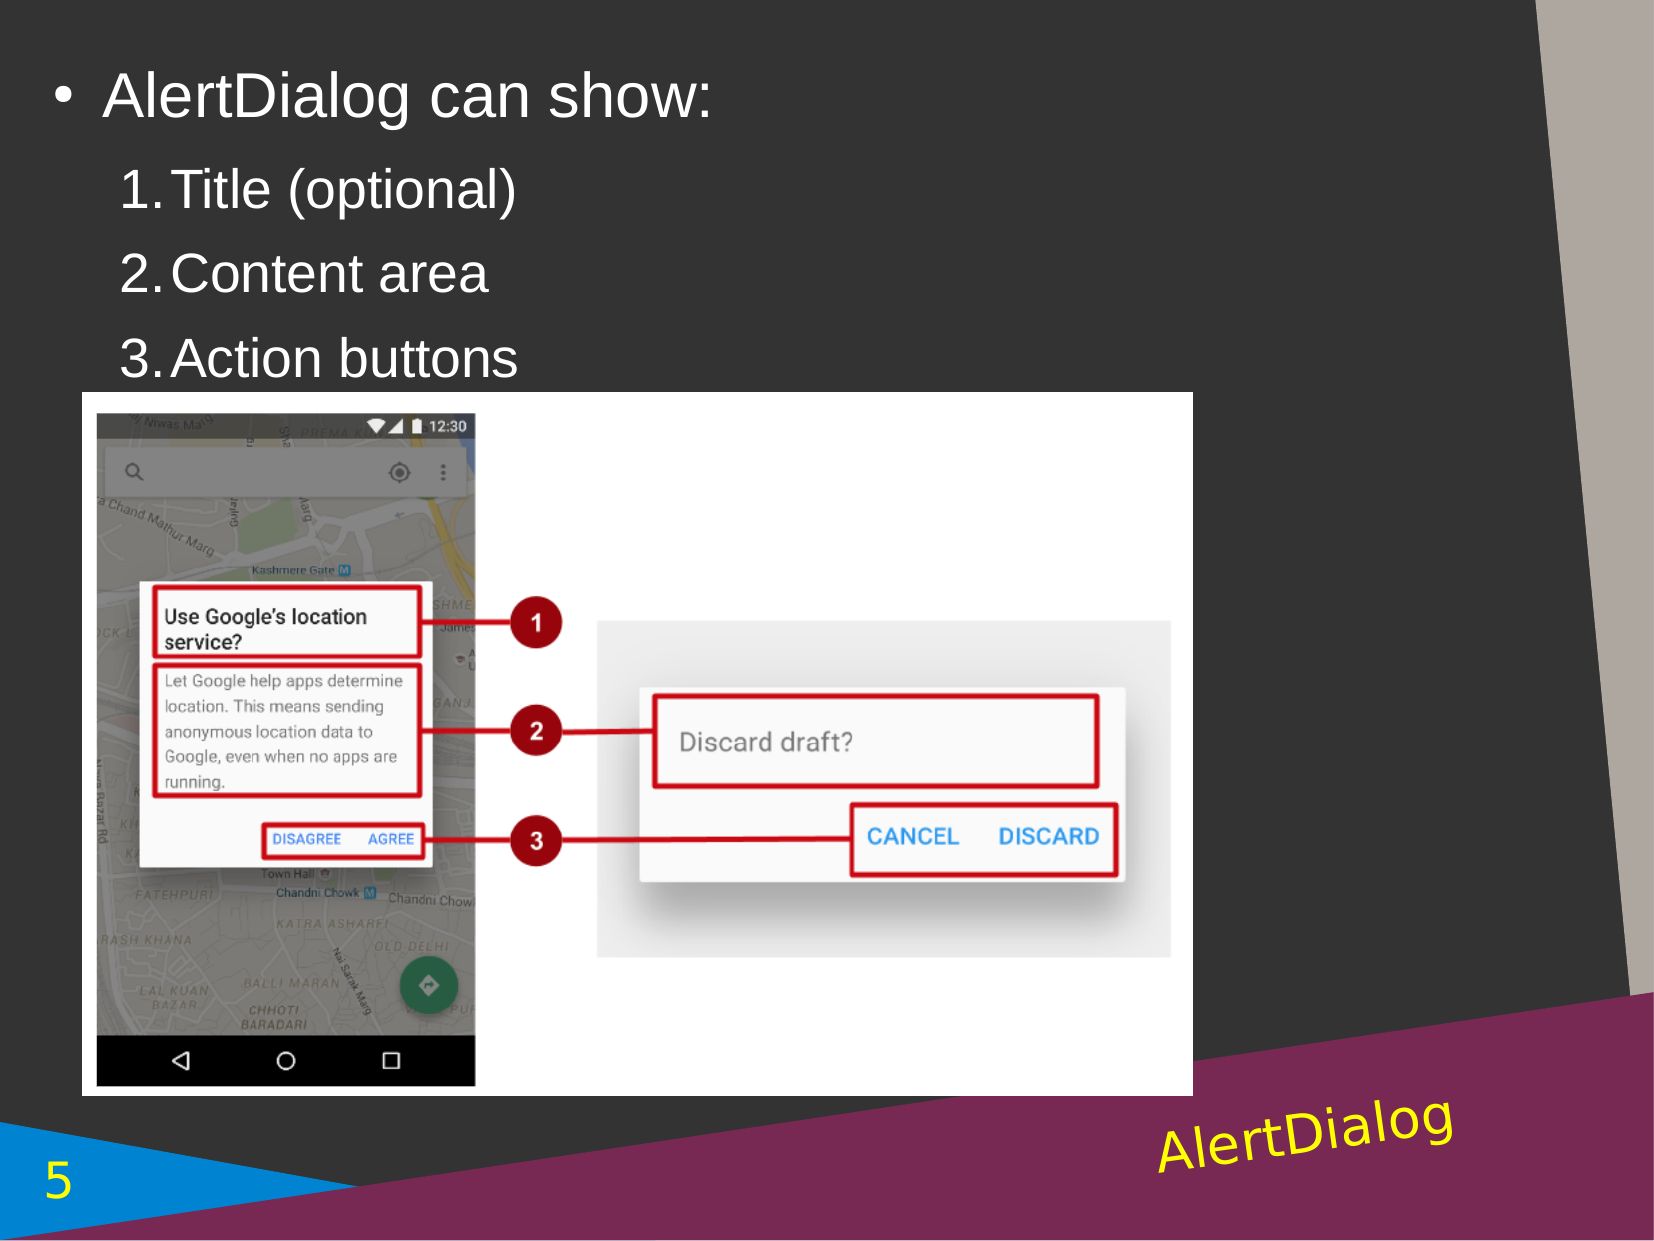

AlertDialog can show:
Title (optional)
Content area
Action buttons
# AlertDialog
5